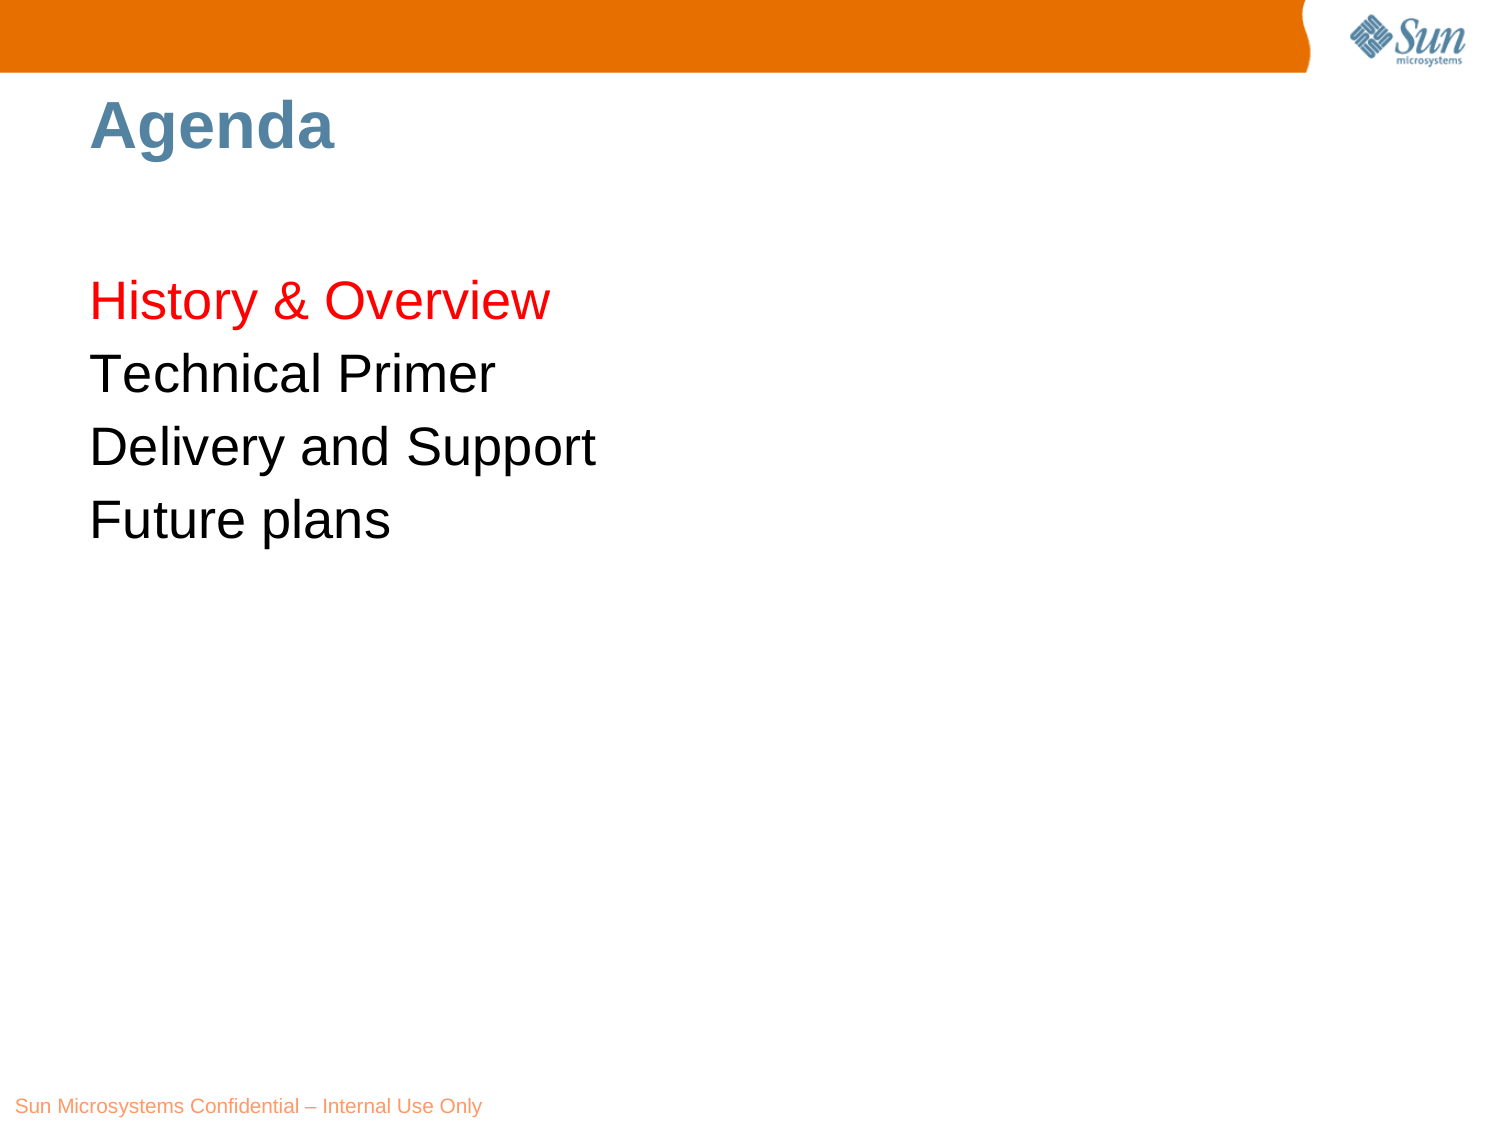

# Agenda
History & Overview
Technical Primer
Delivery and Support
Future plans